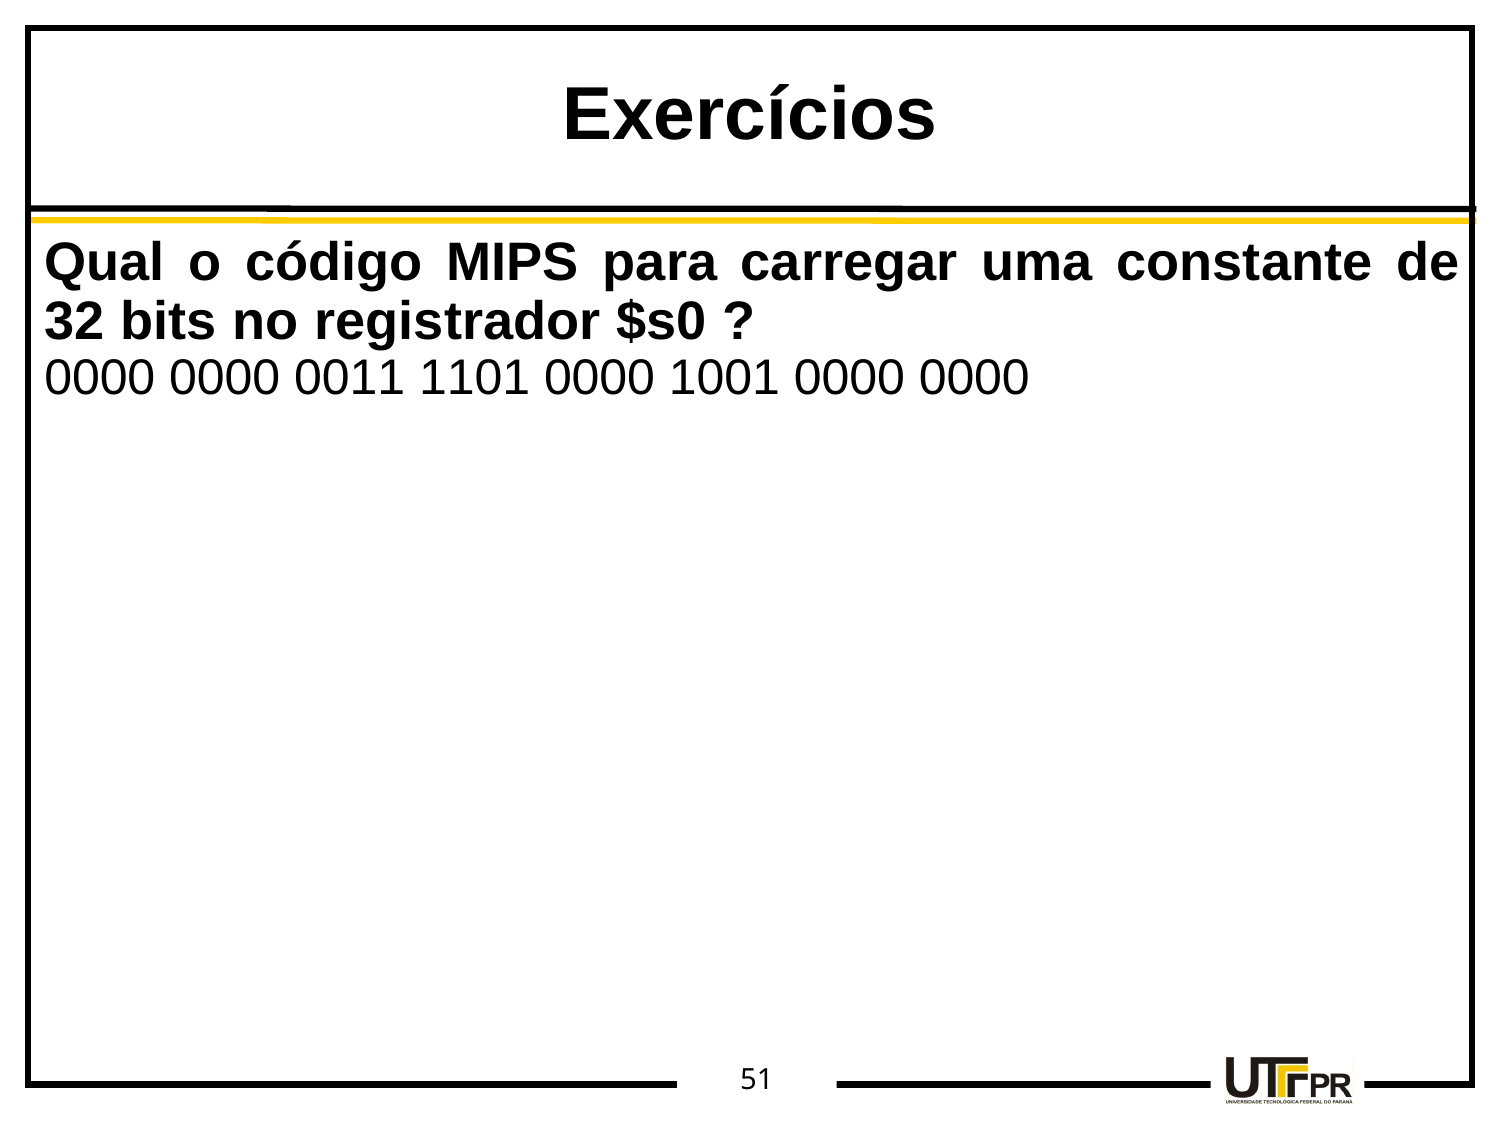

# Exercícios
Qual o código MIPS para carregar uma constante de 32 bits no registrador $s0 ? 0000 0000 0011 1101 0000 1001 0000 0000